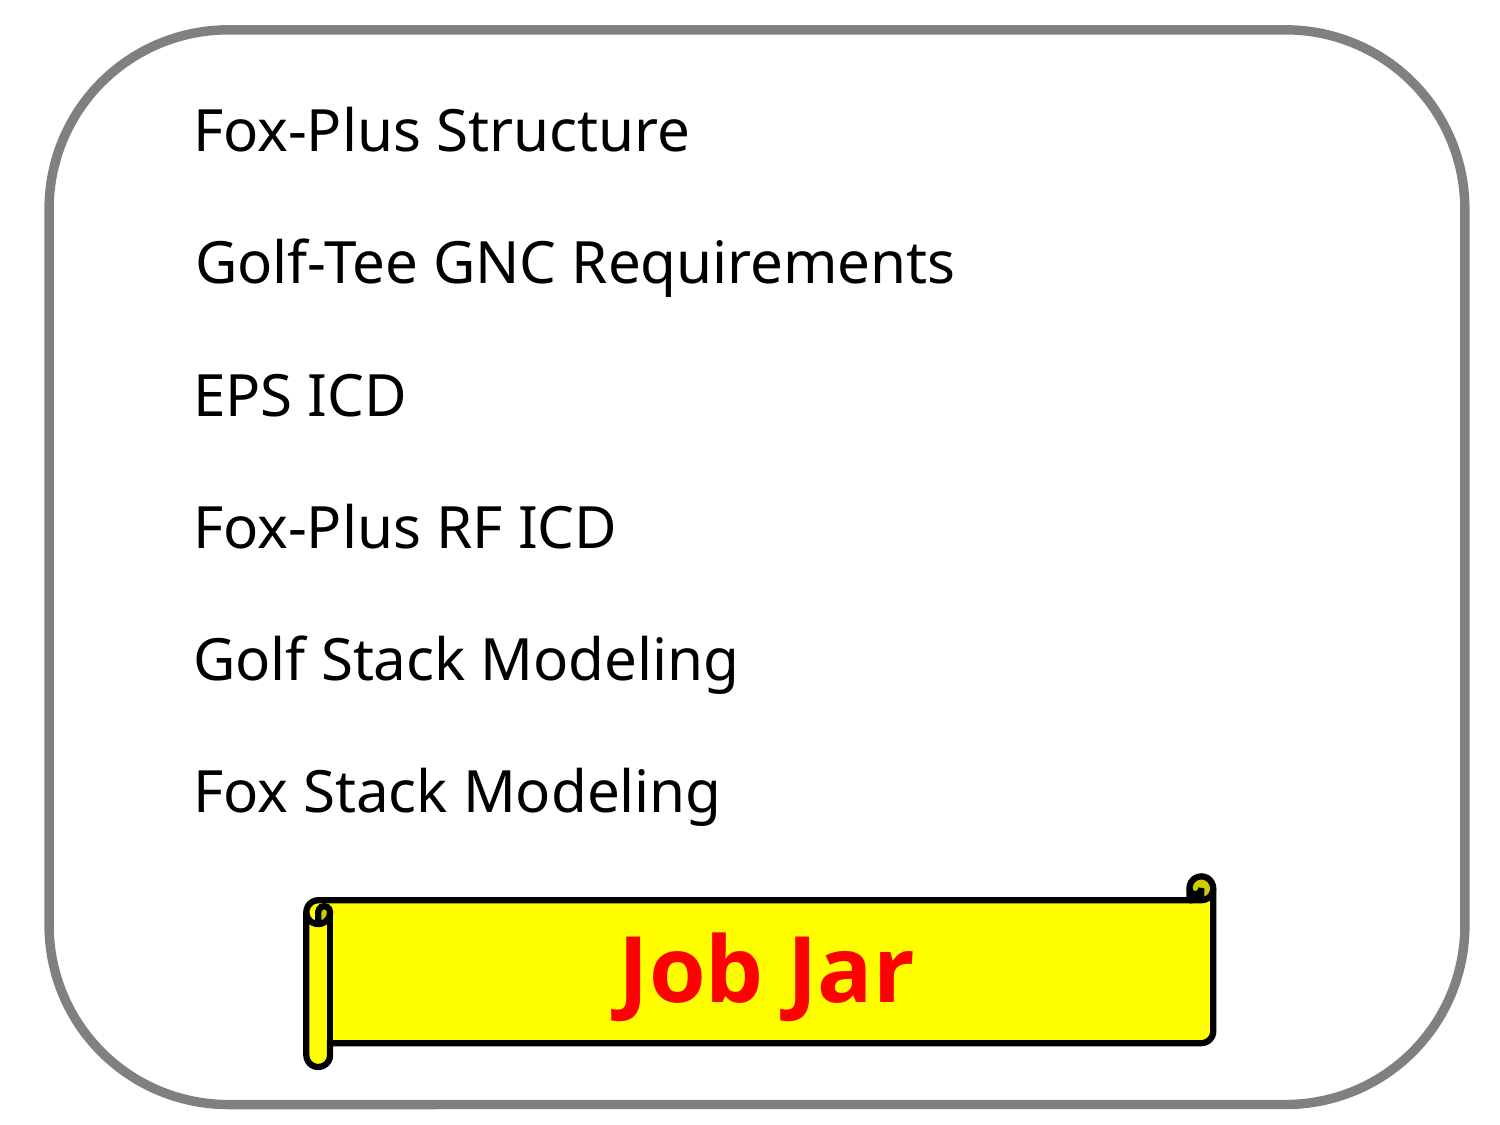

Fox-Plus Structure
Golf-Tee GNC Requirements
EPS ICD
Fox-Plus RF ICD
Golf Stack Modeling
Fox Stack Modeling
Job Jar